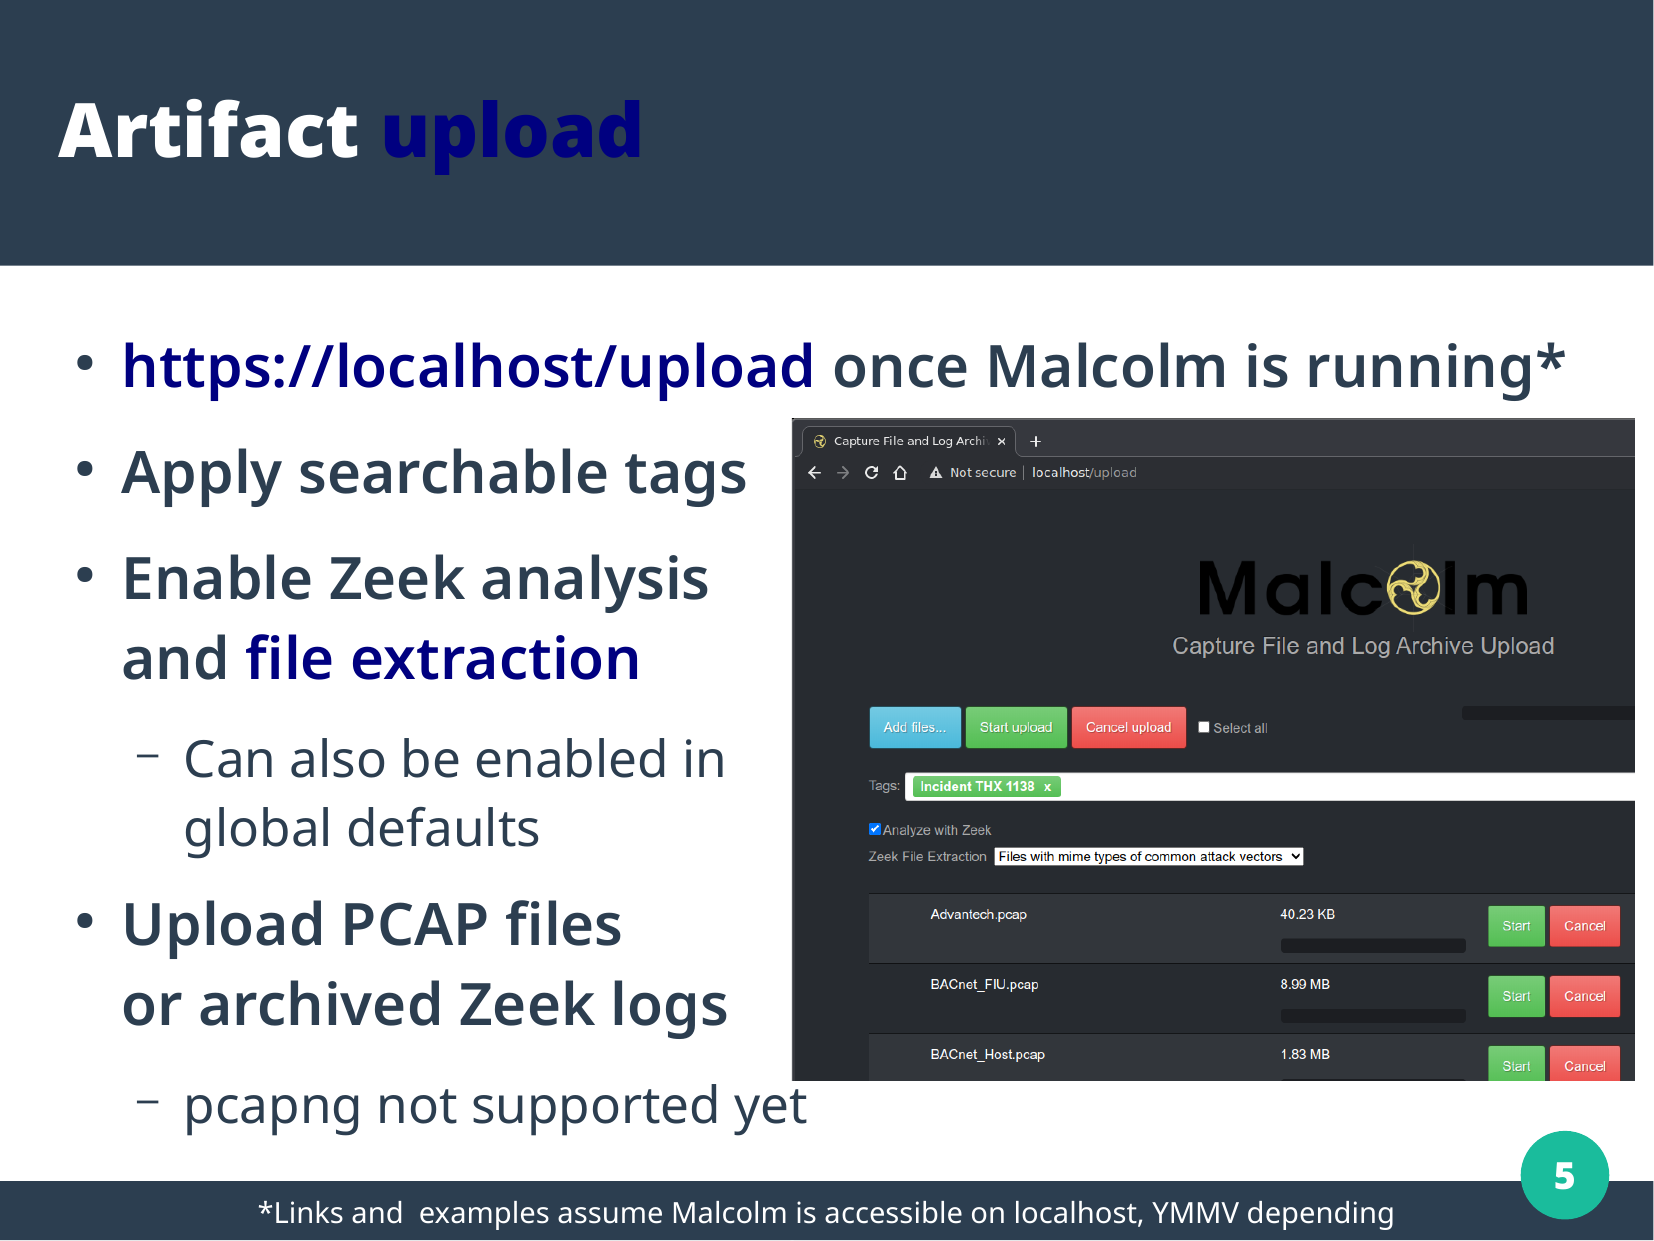

# Artifact upload
https://localhost/upload once Malcolm is running*
Apply searchable tags
Enable Zeek analysis
and file extraction
Can also be enabled in
global defaults
Upload PCAP files
or archived Zeek logs
pcapng not supported yet
5
*Links and examples assume Malcolm is accessible on localhost, YMMV depending configuration